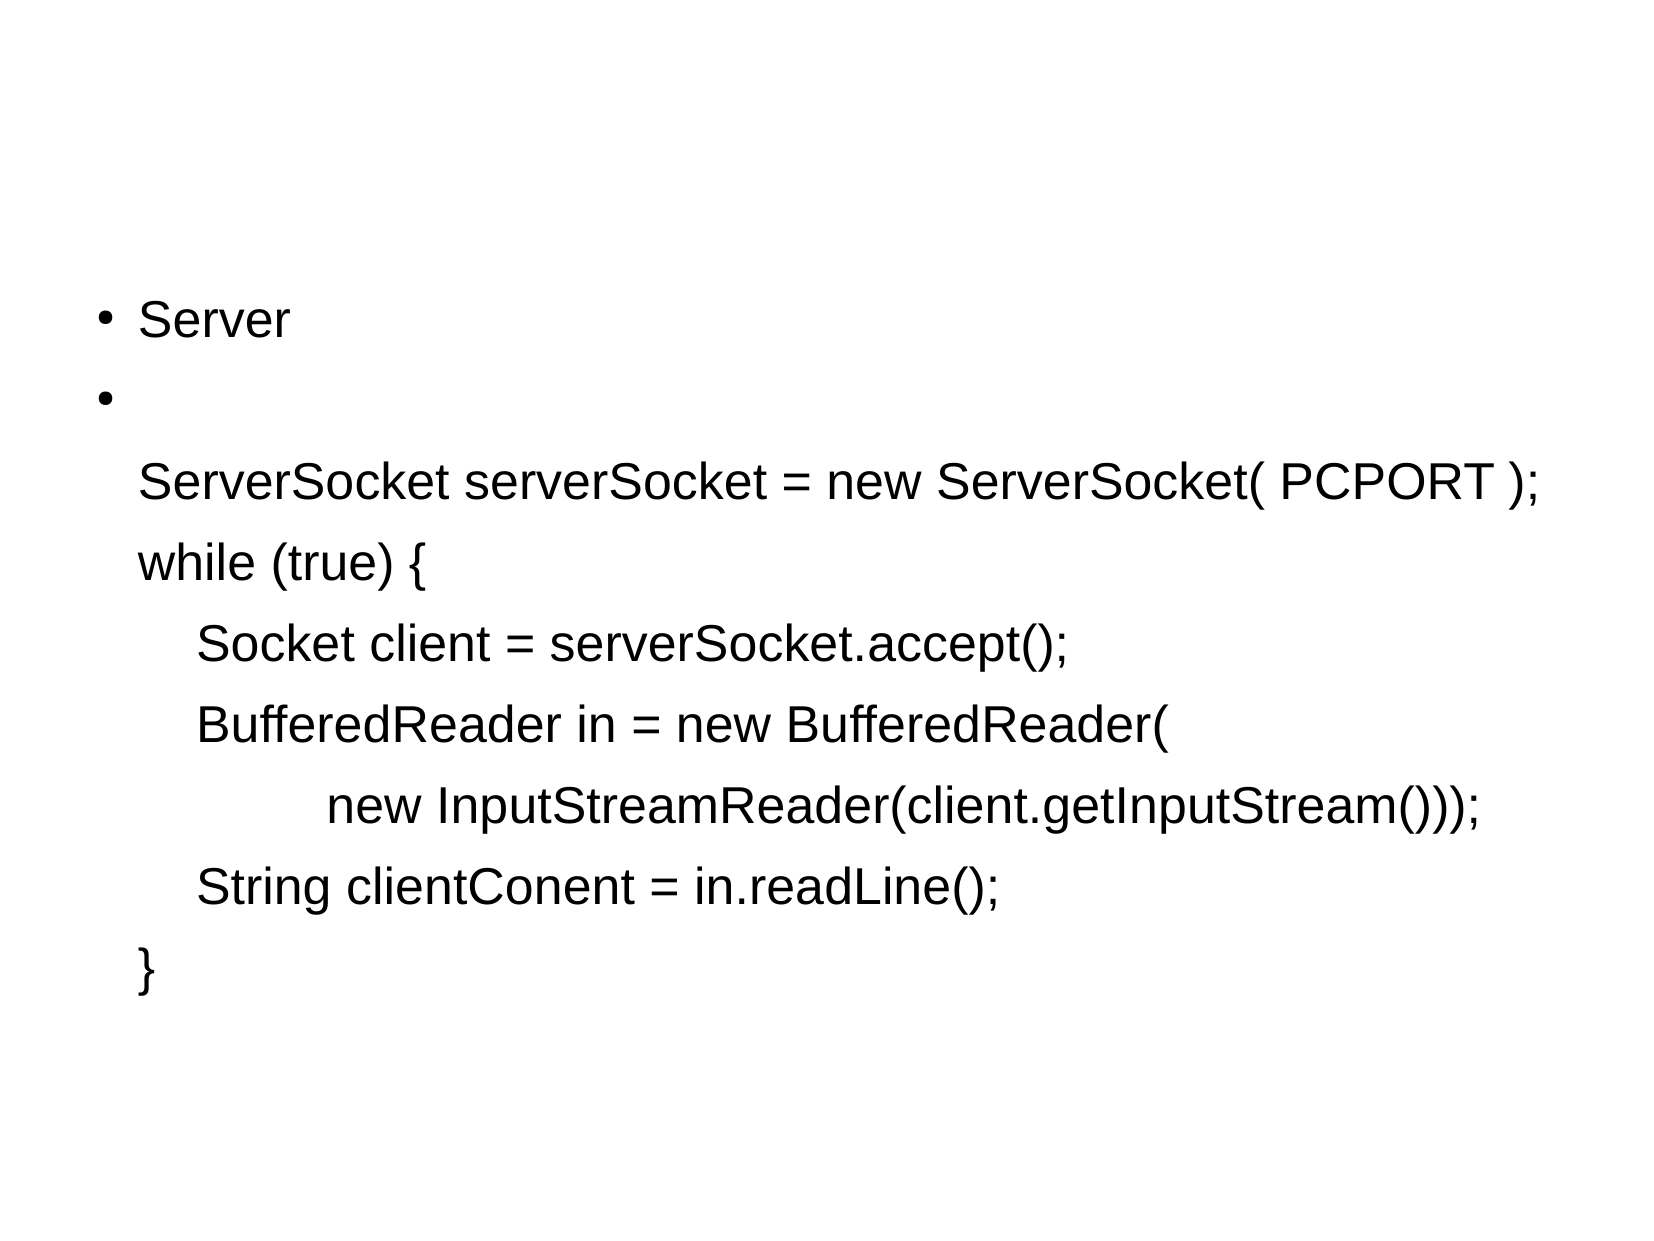

#
Server
ServerSocket serverSocket = new ServerSocket( PCPORT );
while (true) {
 Socket client = serverSocket.accept();
 BufferedReader in = new BufferedReader(
 new InputStreamReader(client.getInputStream()));
 String clientConent = in.readLine();
}